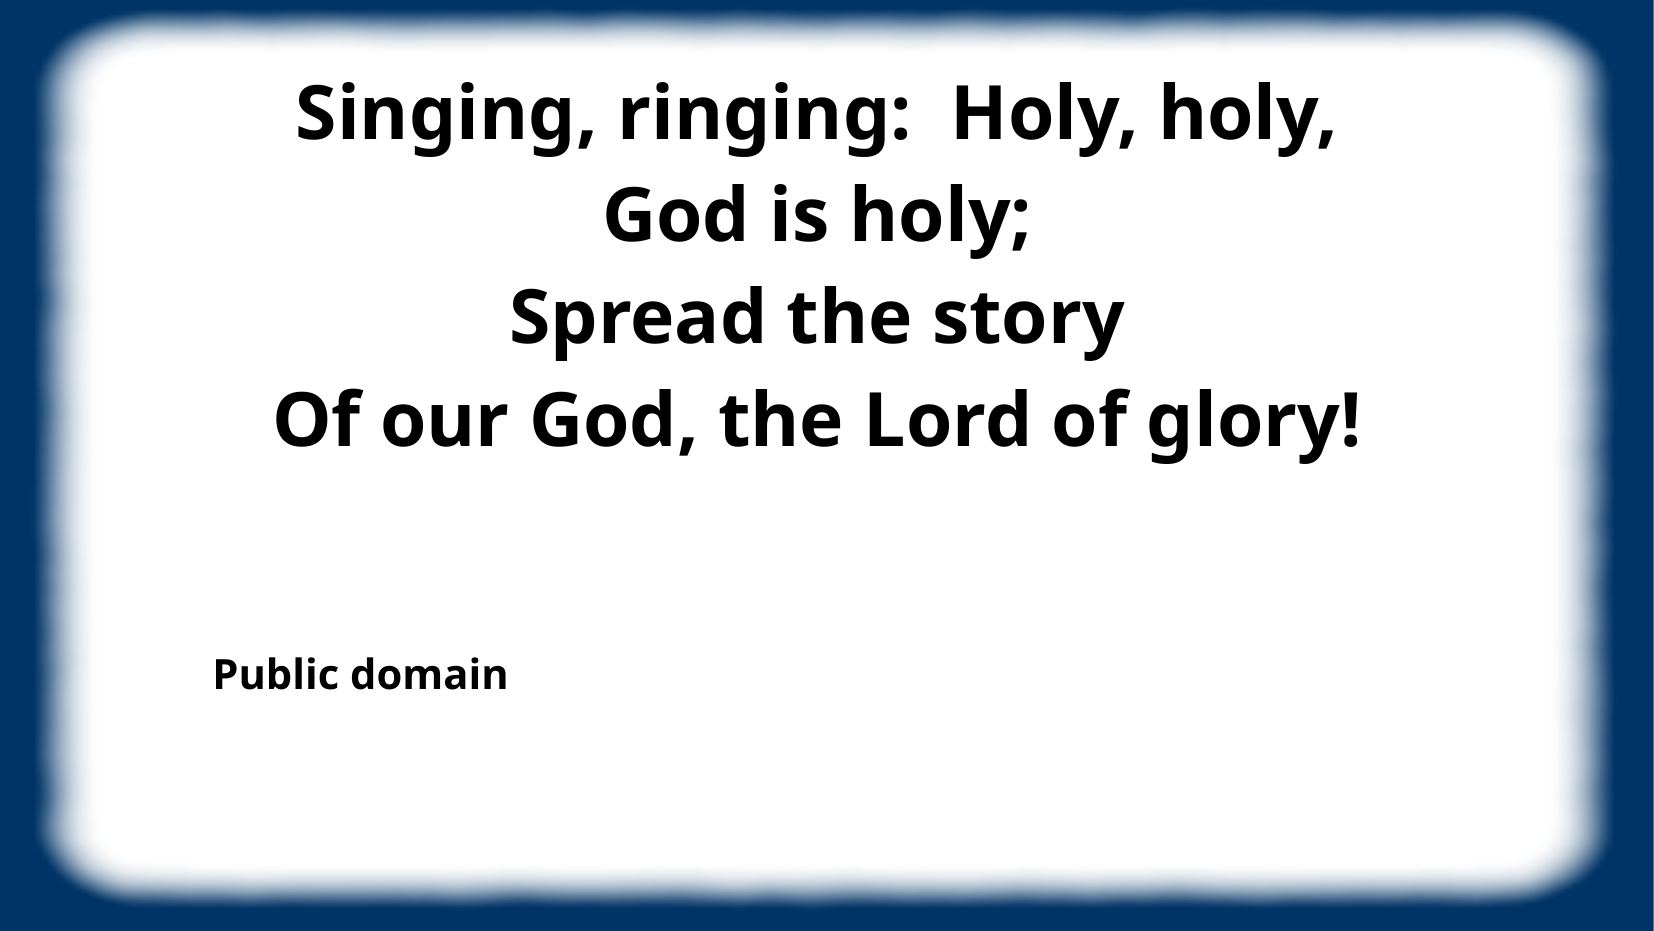

Singing, ringing: Holy, holy,
God is holy;
Spread the story
Of our God, the Lord of glory!
 Public domain